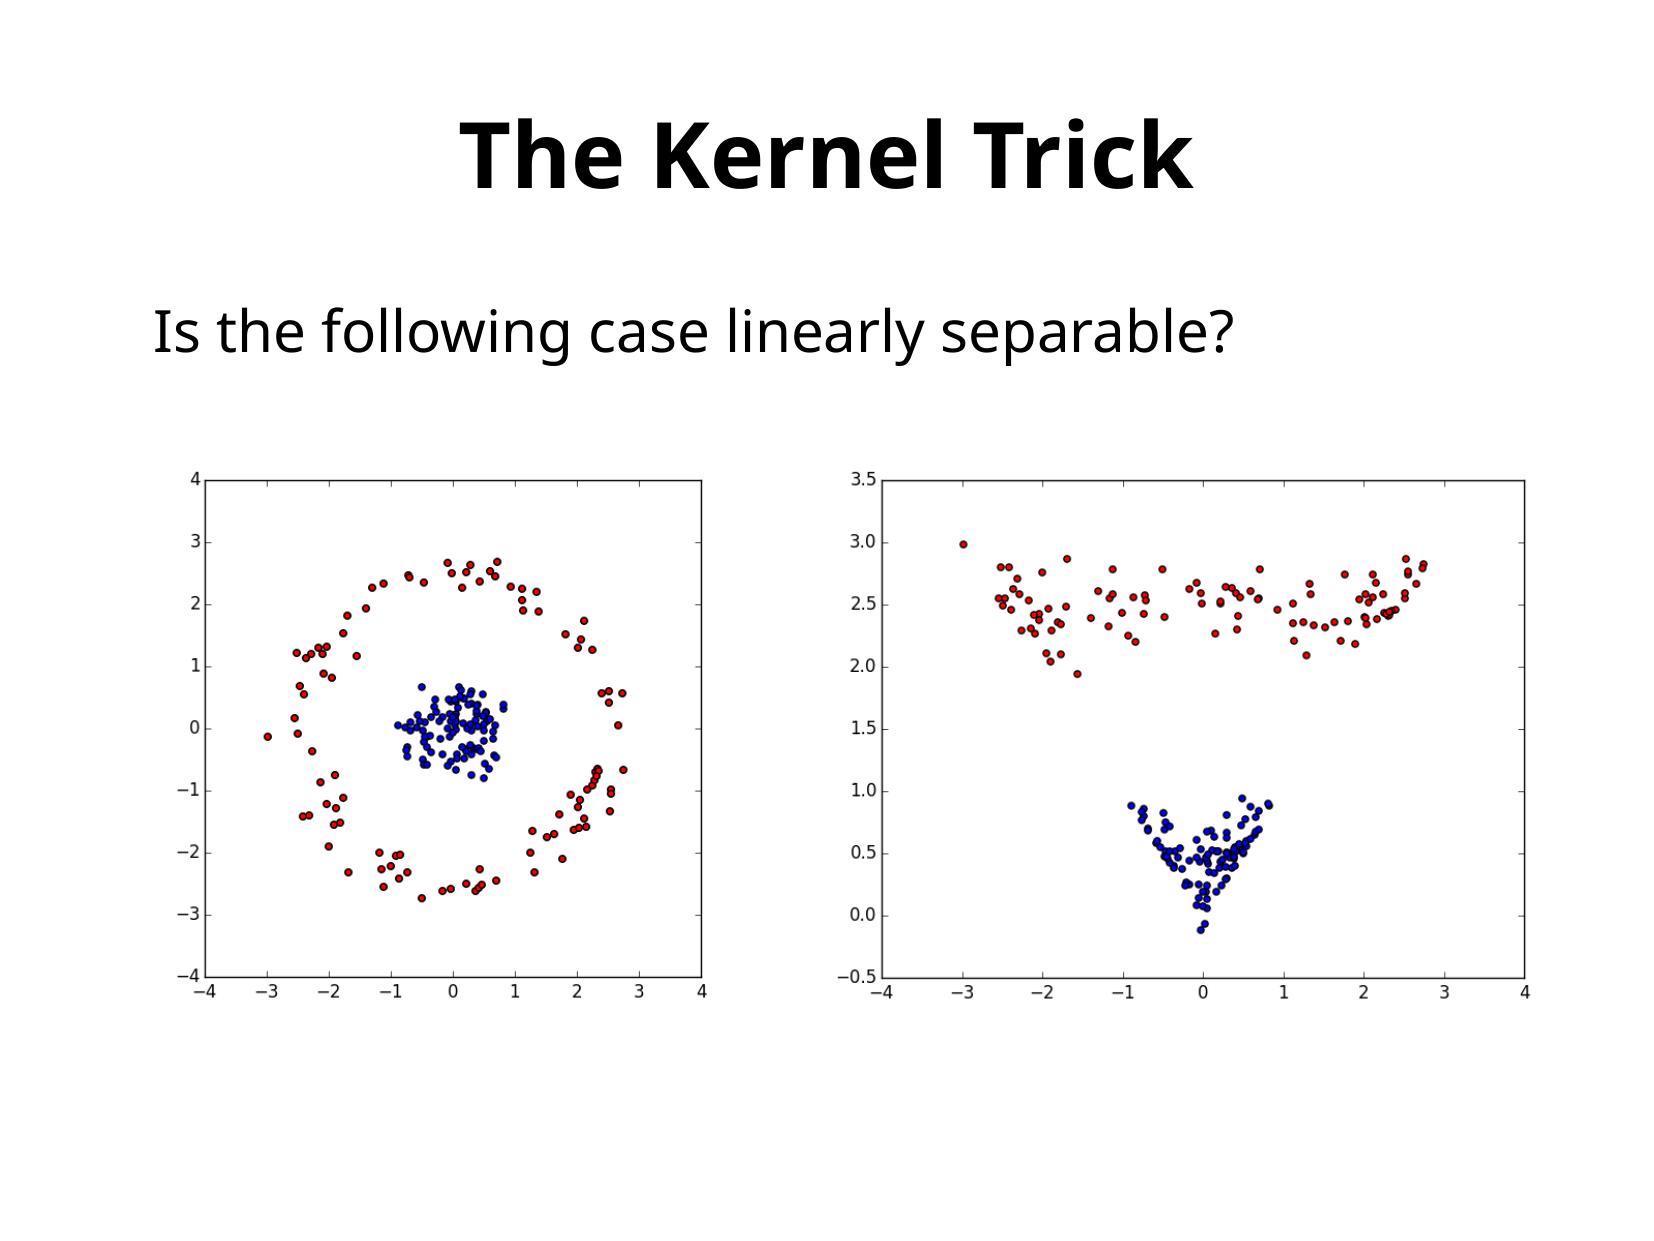

# The Kernel Trick
Is the following case linearly separable?